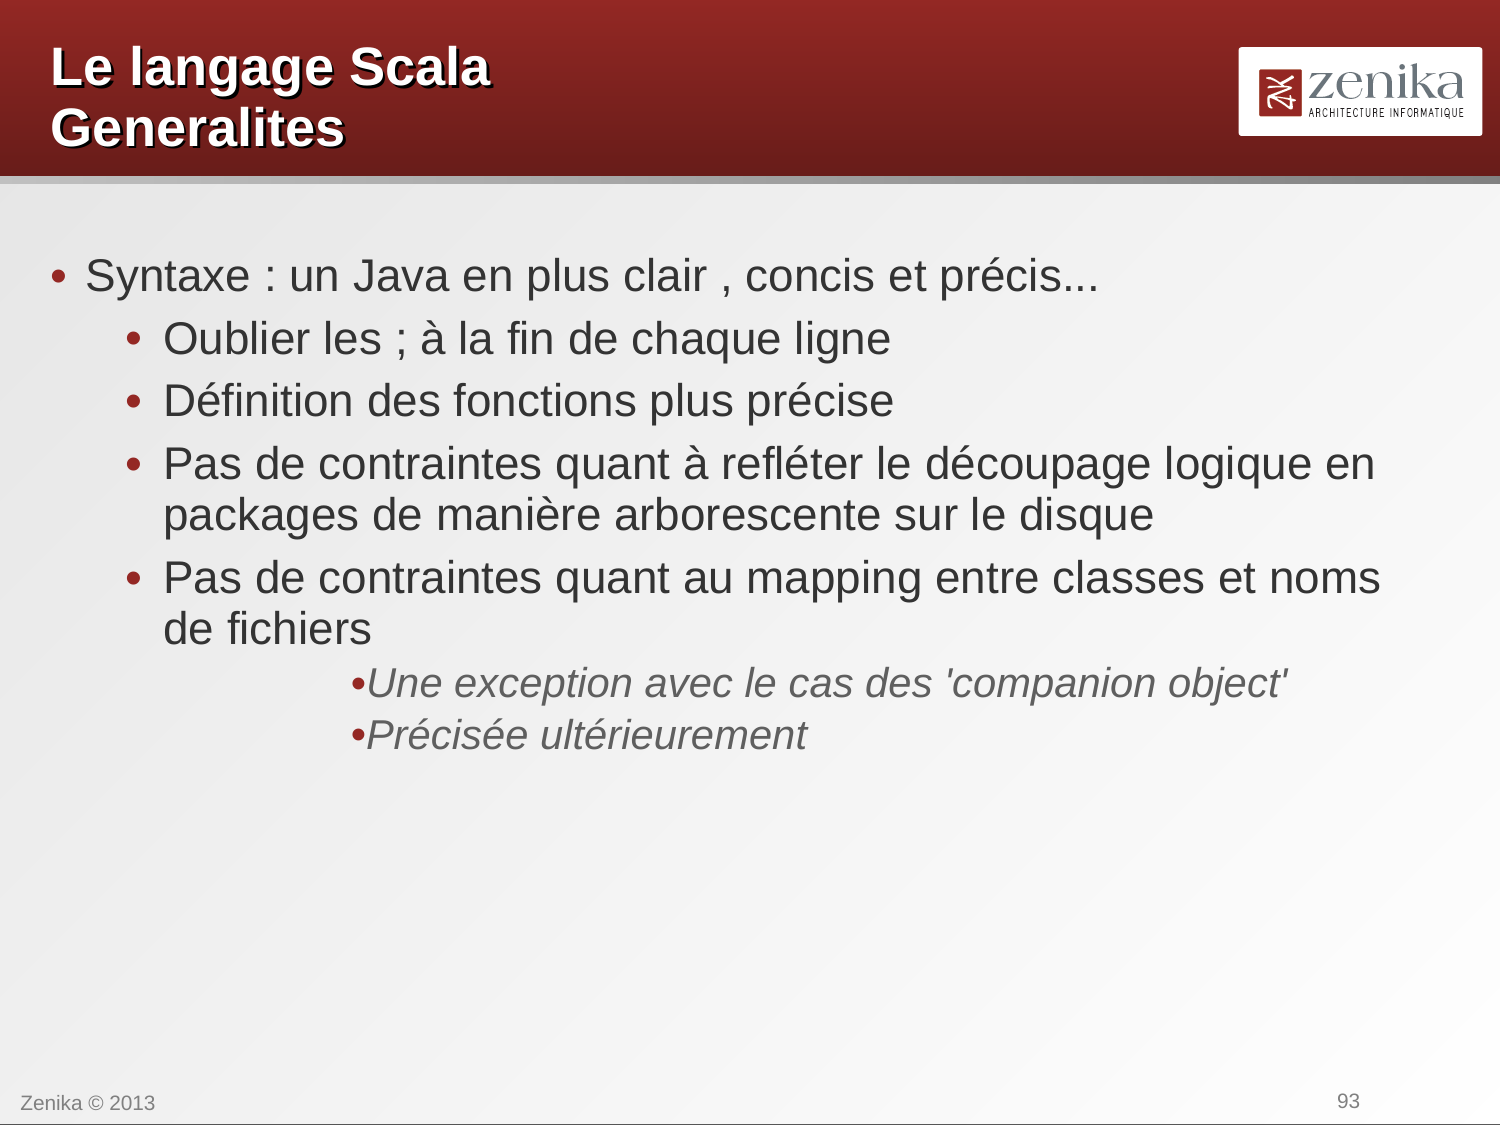

# Le langage Scala Generalites
Syntaxe : un Java en plus clair , concis et précis...
Oublier les ; à la fin de chaque ligne
Définition des fonctions plus précise
Pas de contraintes quant à refléter le découpage logique en packages de manière arborescente sur le disque
Pas de contraintes quant au mapping entre classes et noms de fichiers
Une exception avec le cas des 'companion object'
Précisée ultérieurement